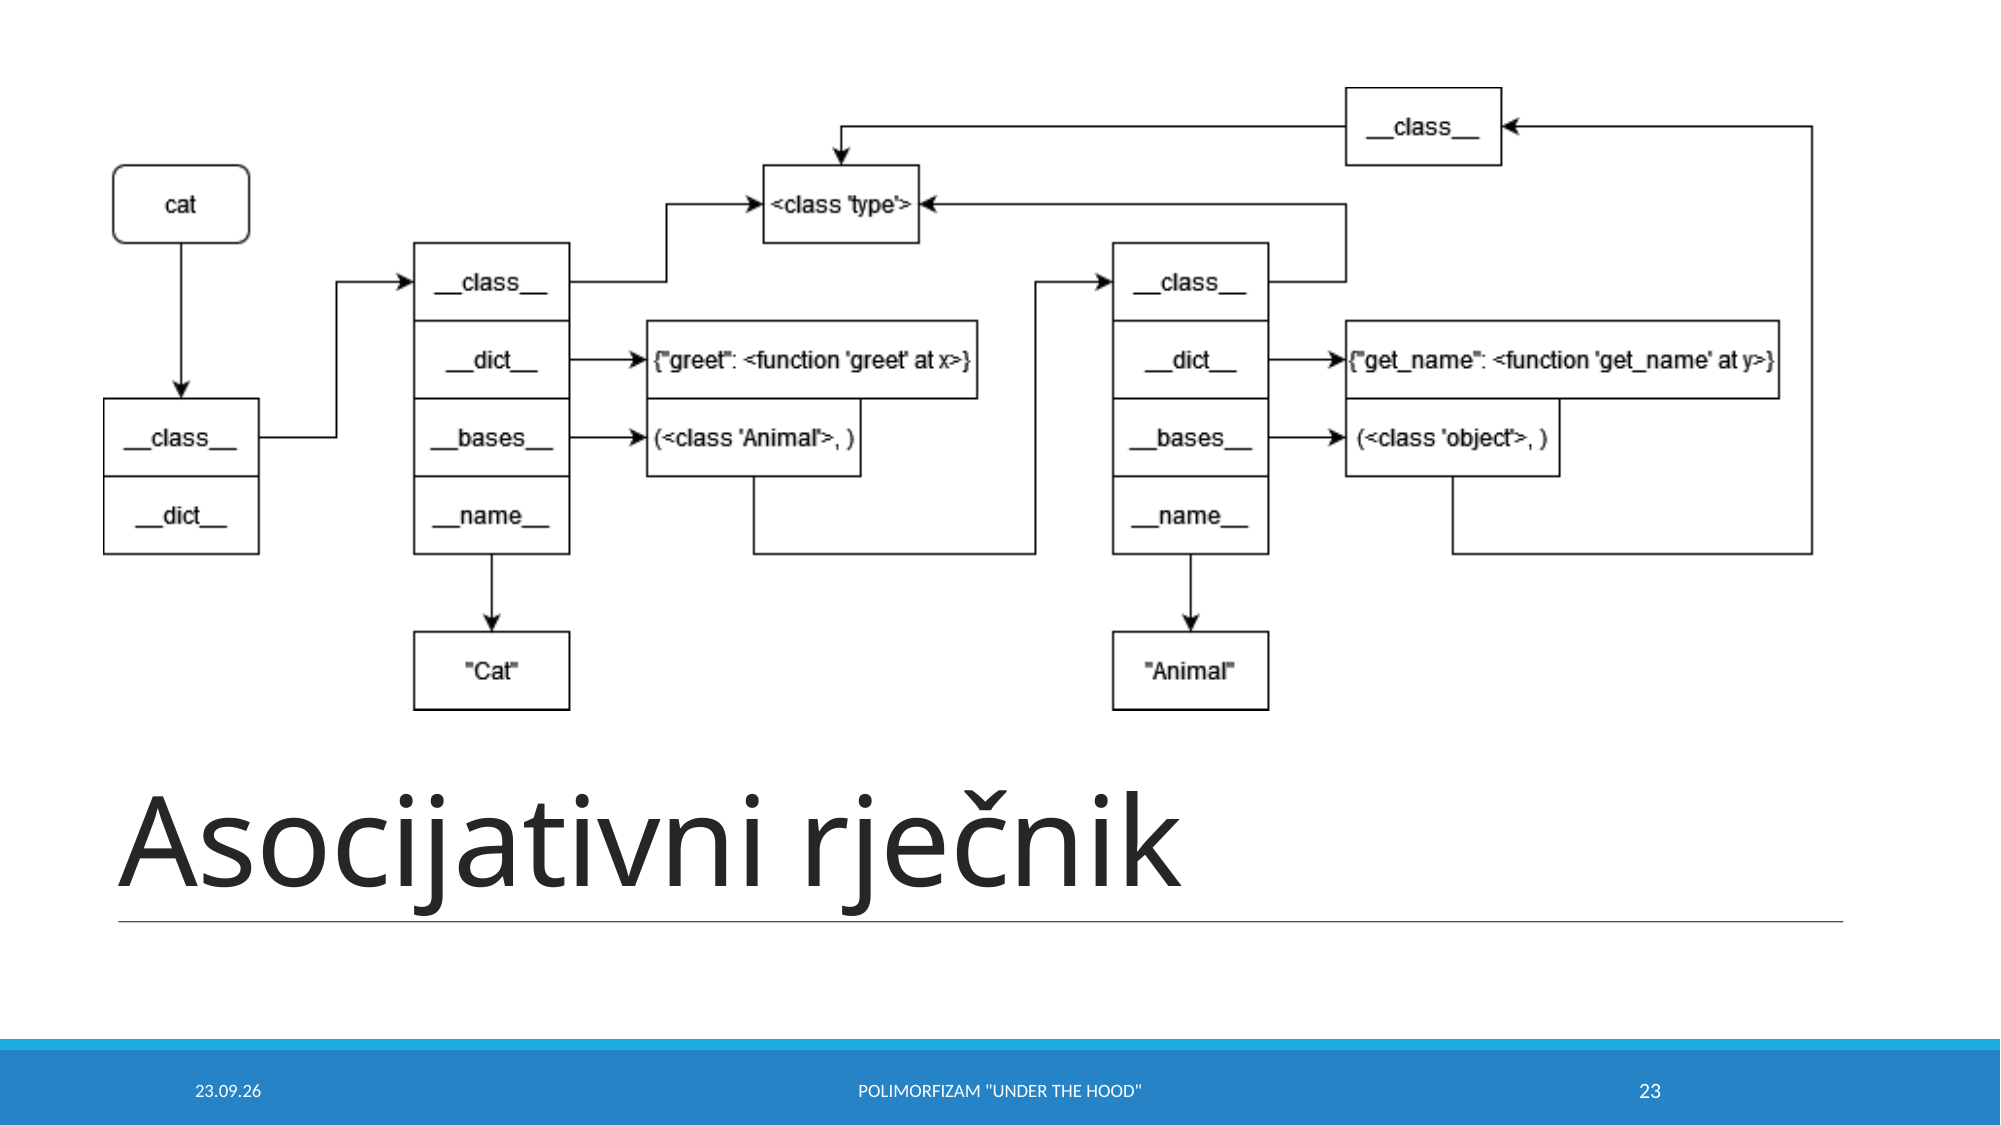

# Asocijativni rječnik
Polimorfizam "under the hood"